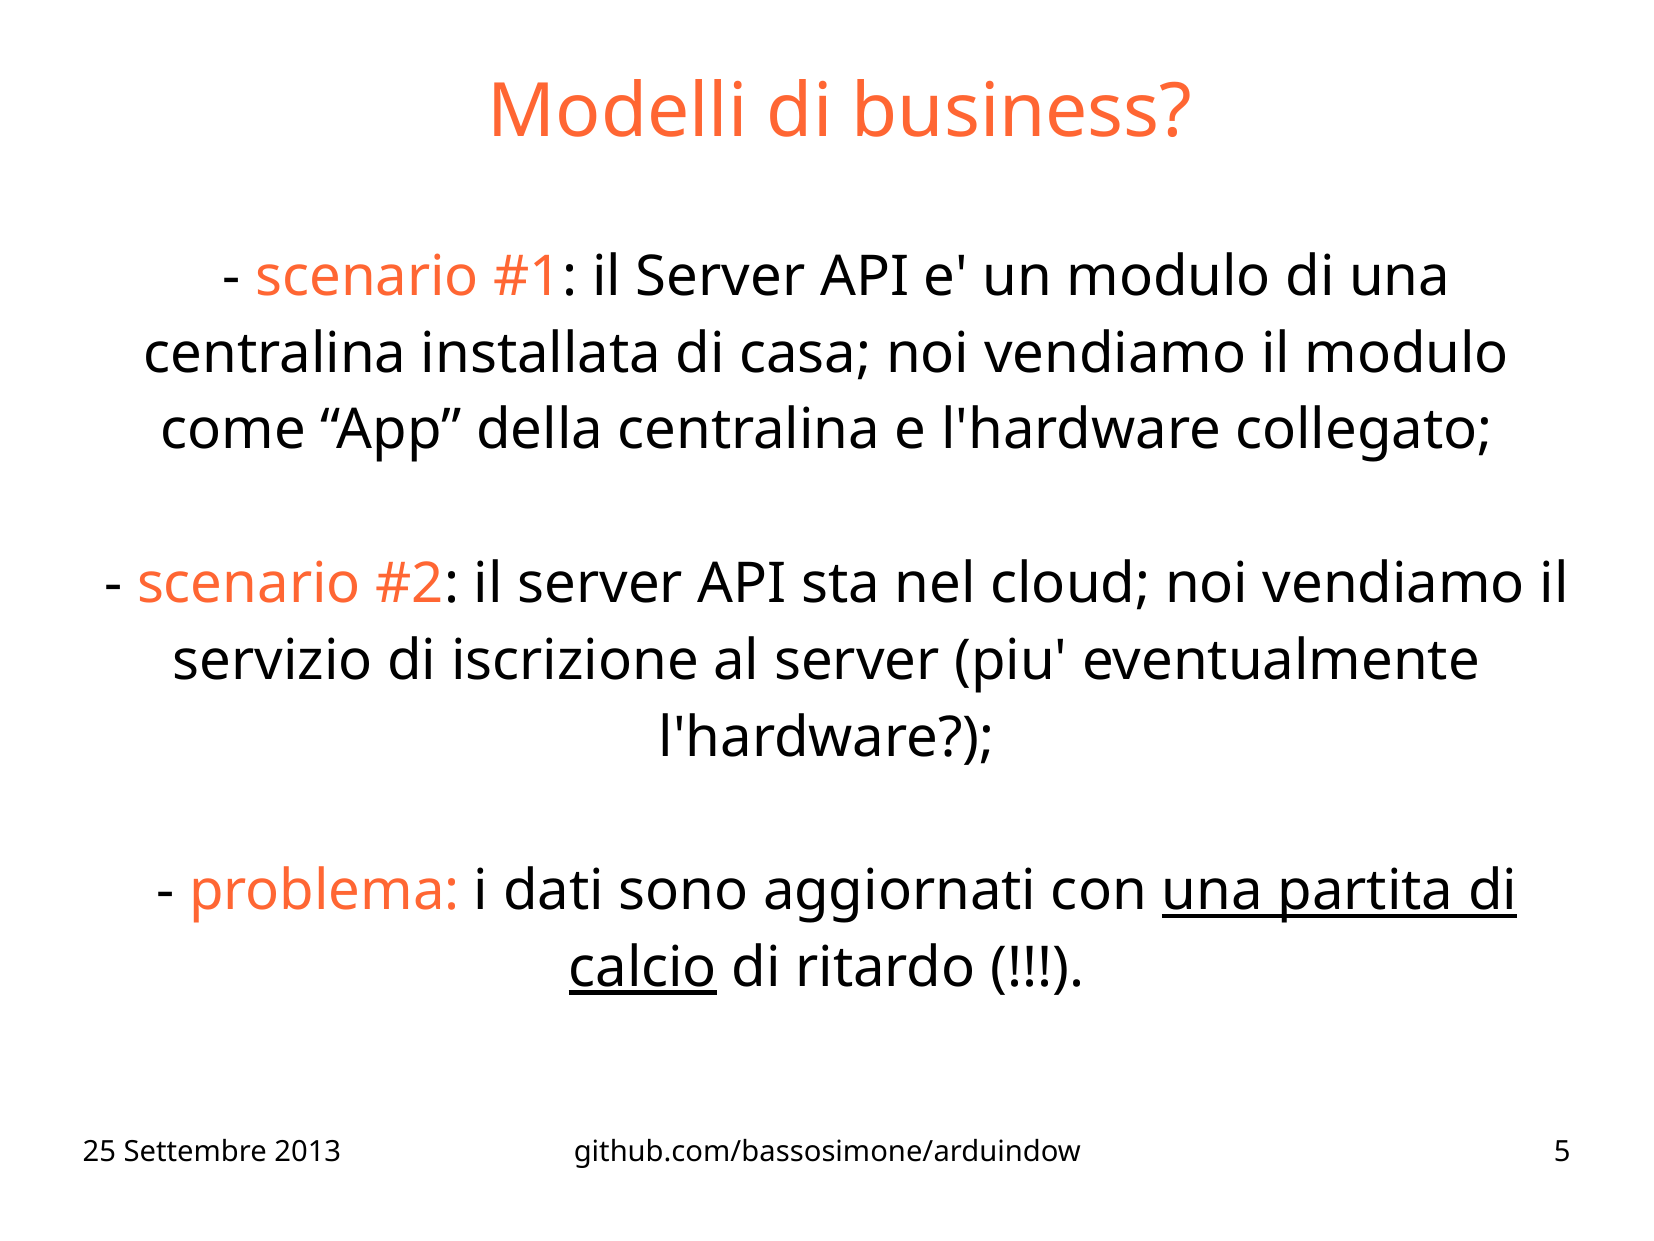

# Modelli di business?
- scenario #1: il Server API e' un modulo di una centralina installata di casa; noi vendiamo il modulo come “App” della centralina e l'hardware collegato;
- scenario #2: il server API sta nel cloud; noi vendiamo il servizio di iscrizione al server (piu' eventualmente l'hardware?);
- problema: i dati sono aggiornati con una partita di calcio di ritardo (!!!).
25 Settembre 2013
github.com/bassosimone/arduindow
5